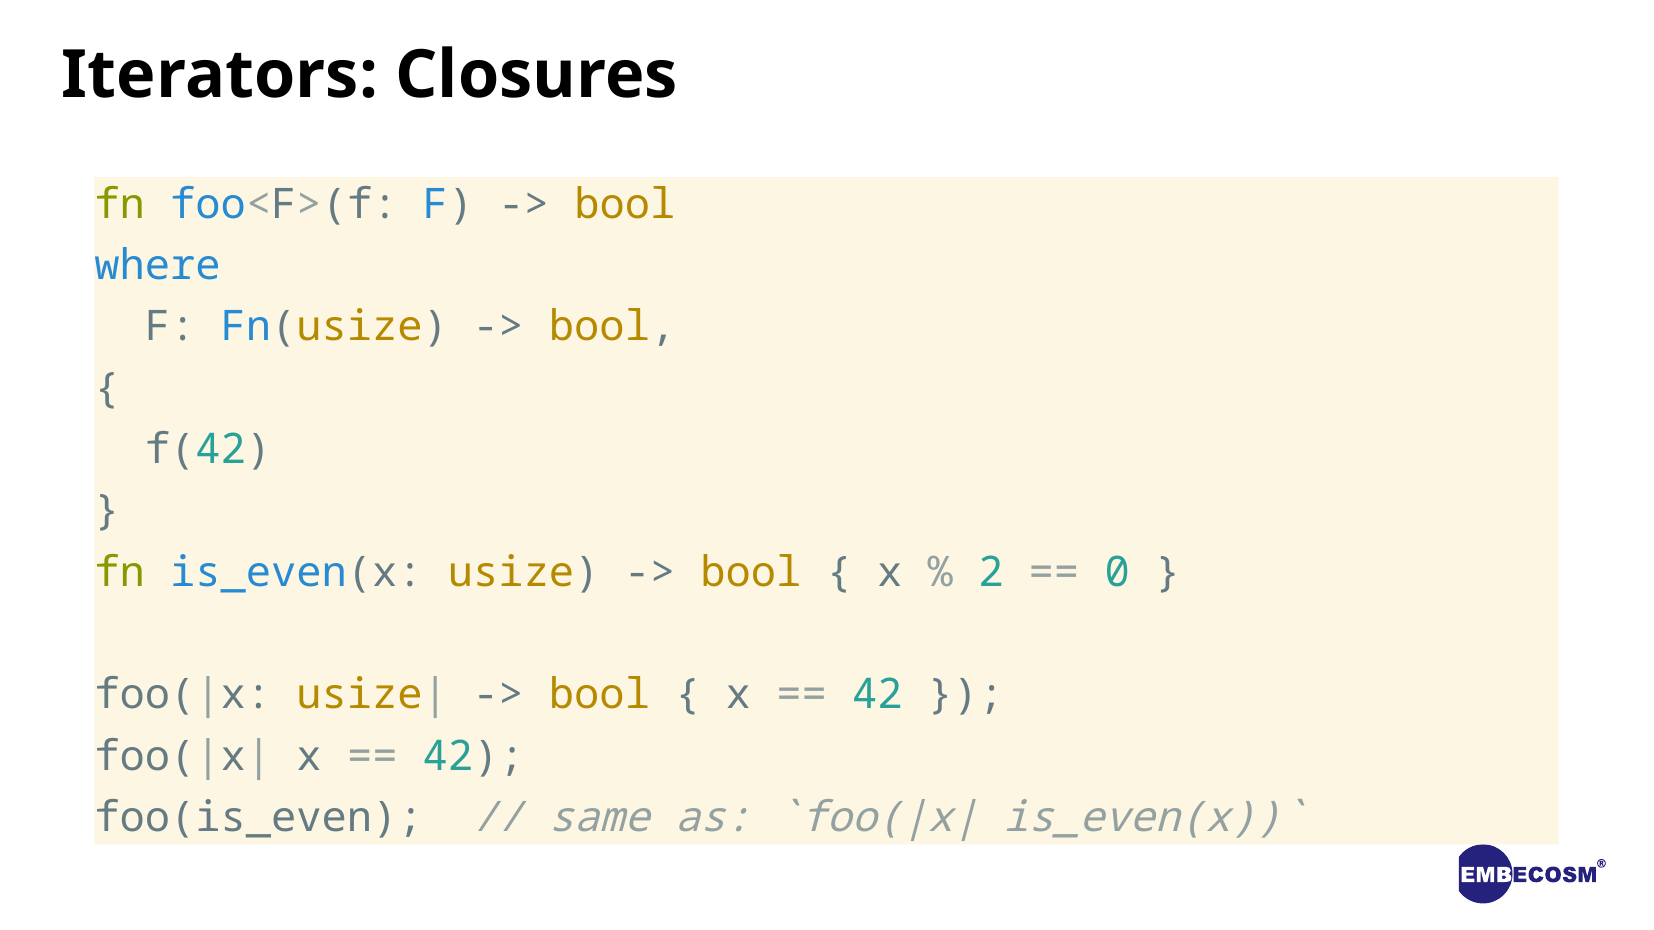

# Iterators: Closures
fn foo<F>(f: F) -> bool
where
 F: Fn(usize) -> bool,
{
 f(42)
}
fn is_even(x: usize) -> bool { x % 2 == 0 }
foo(|x: usize| -> bool { x == 42 });
foo(|x| x == 42);
foo(is_even); // same as: `foo(|x| is_even(x))`